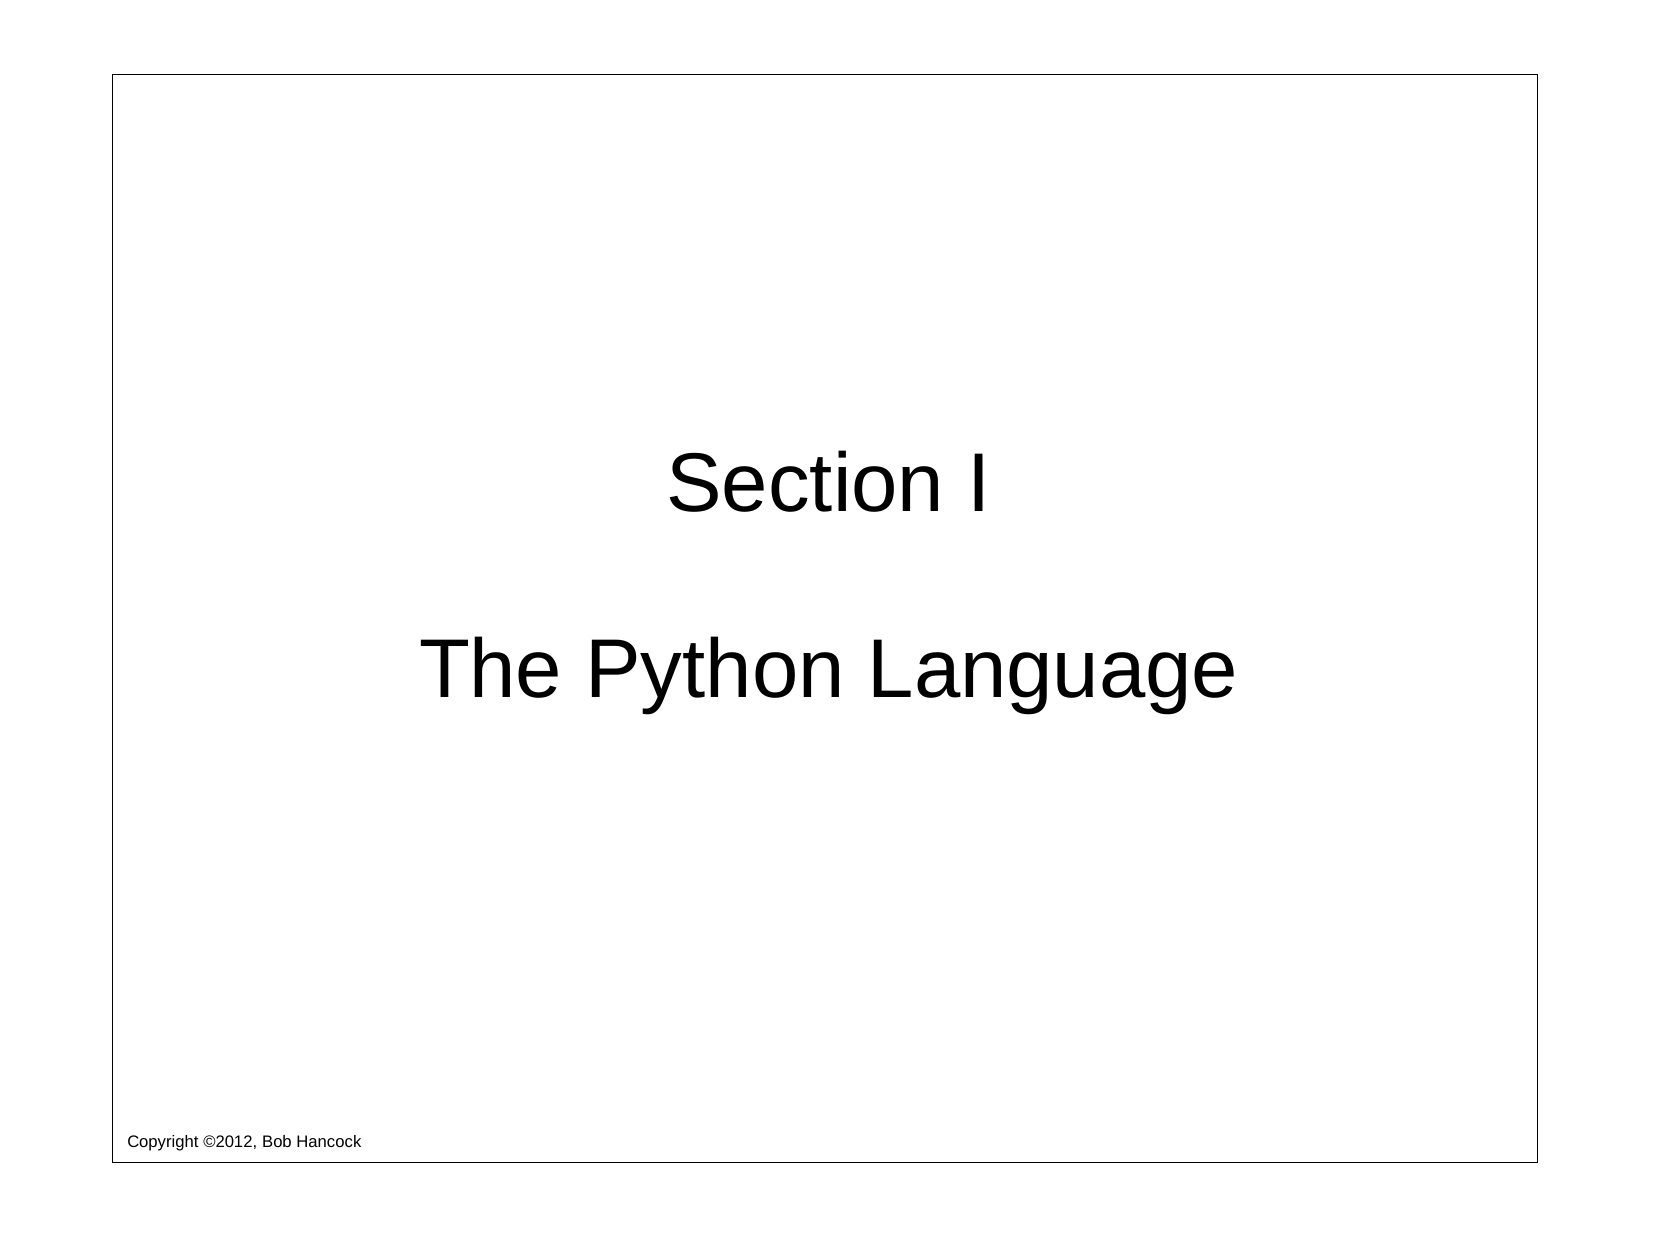

# Section I The Python Language
Copyright ©2012, Bob Hancock